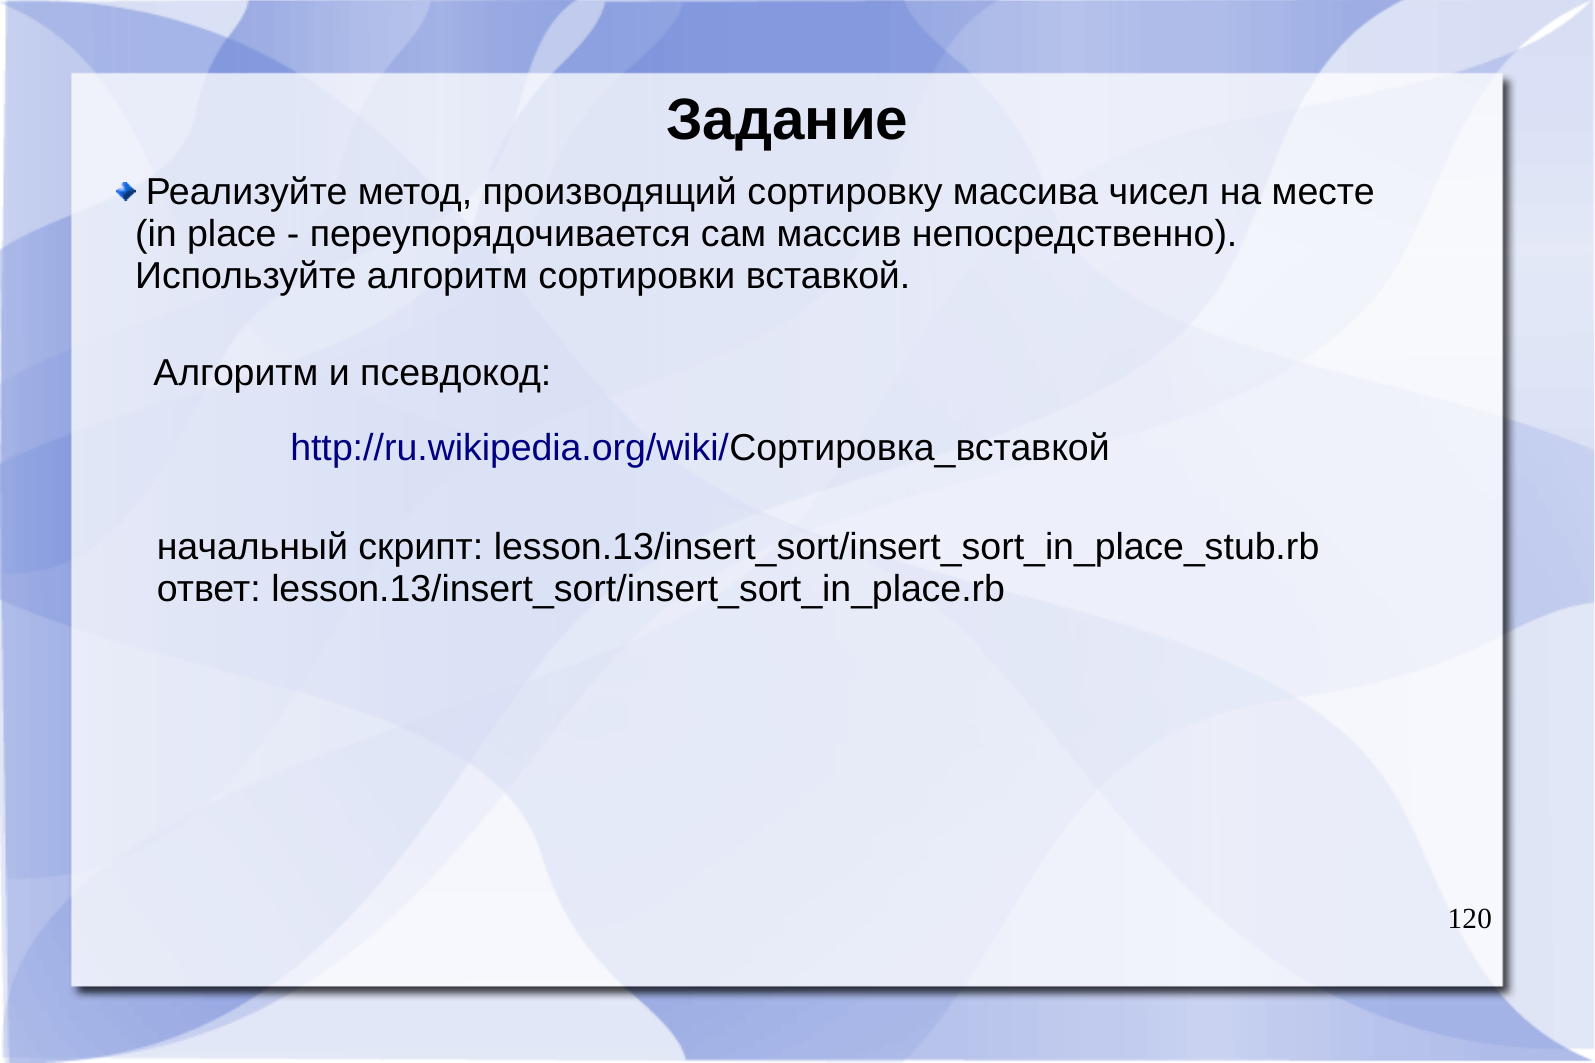

# Задание
 Реализуйте метод, производящий сортировку массива чисел на месте
(in place - переупорядочивается сам массив непосредственно).
Используйте алгоритм сортировки вставкой.
Алгоритм и псевдокод:
http://ru.wikipedia.org/wiki/Сортировка_вставкой
начальный скрипт: lesson.13/insert_sort/insert_sort_in_place_stub.rb
ответ: lesson.13/insert_sort/insert_sort_in_place.rb
120